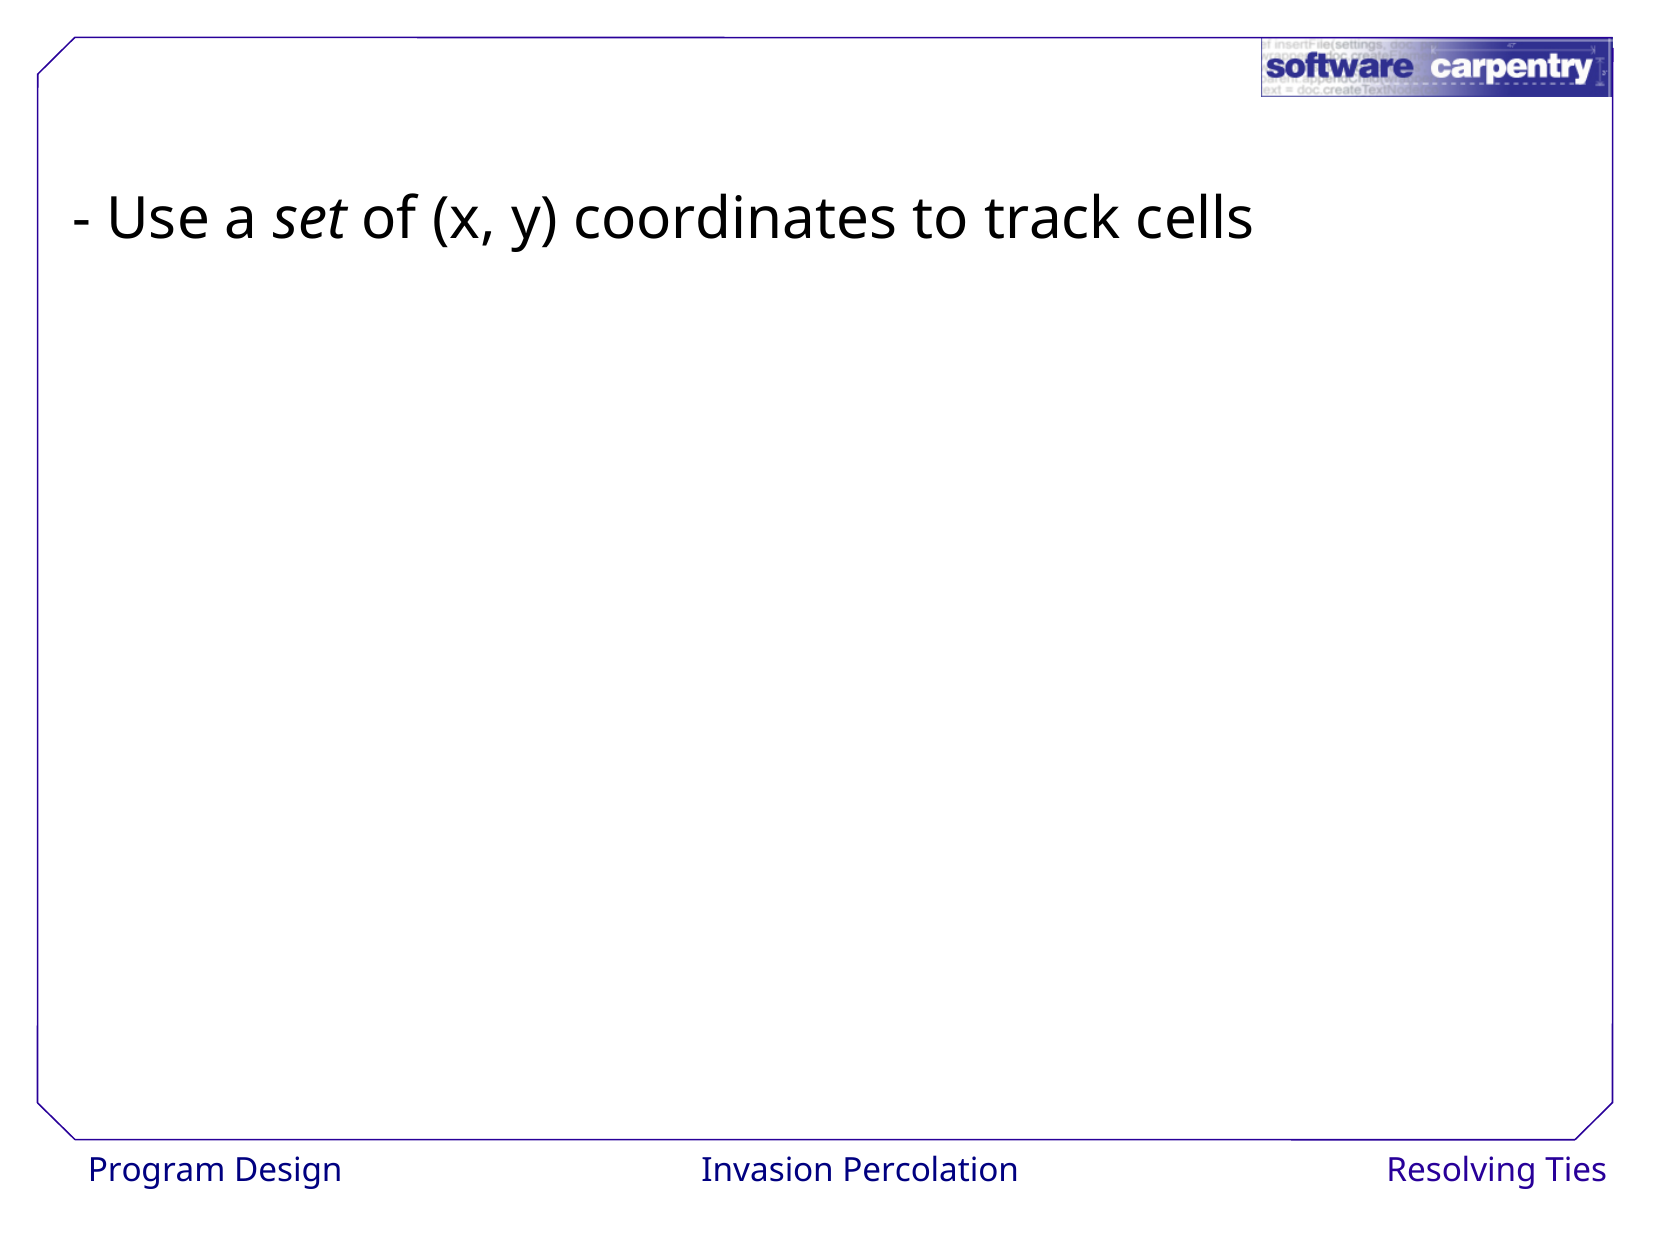

- Use a set of (x, y) coordinates to track cells